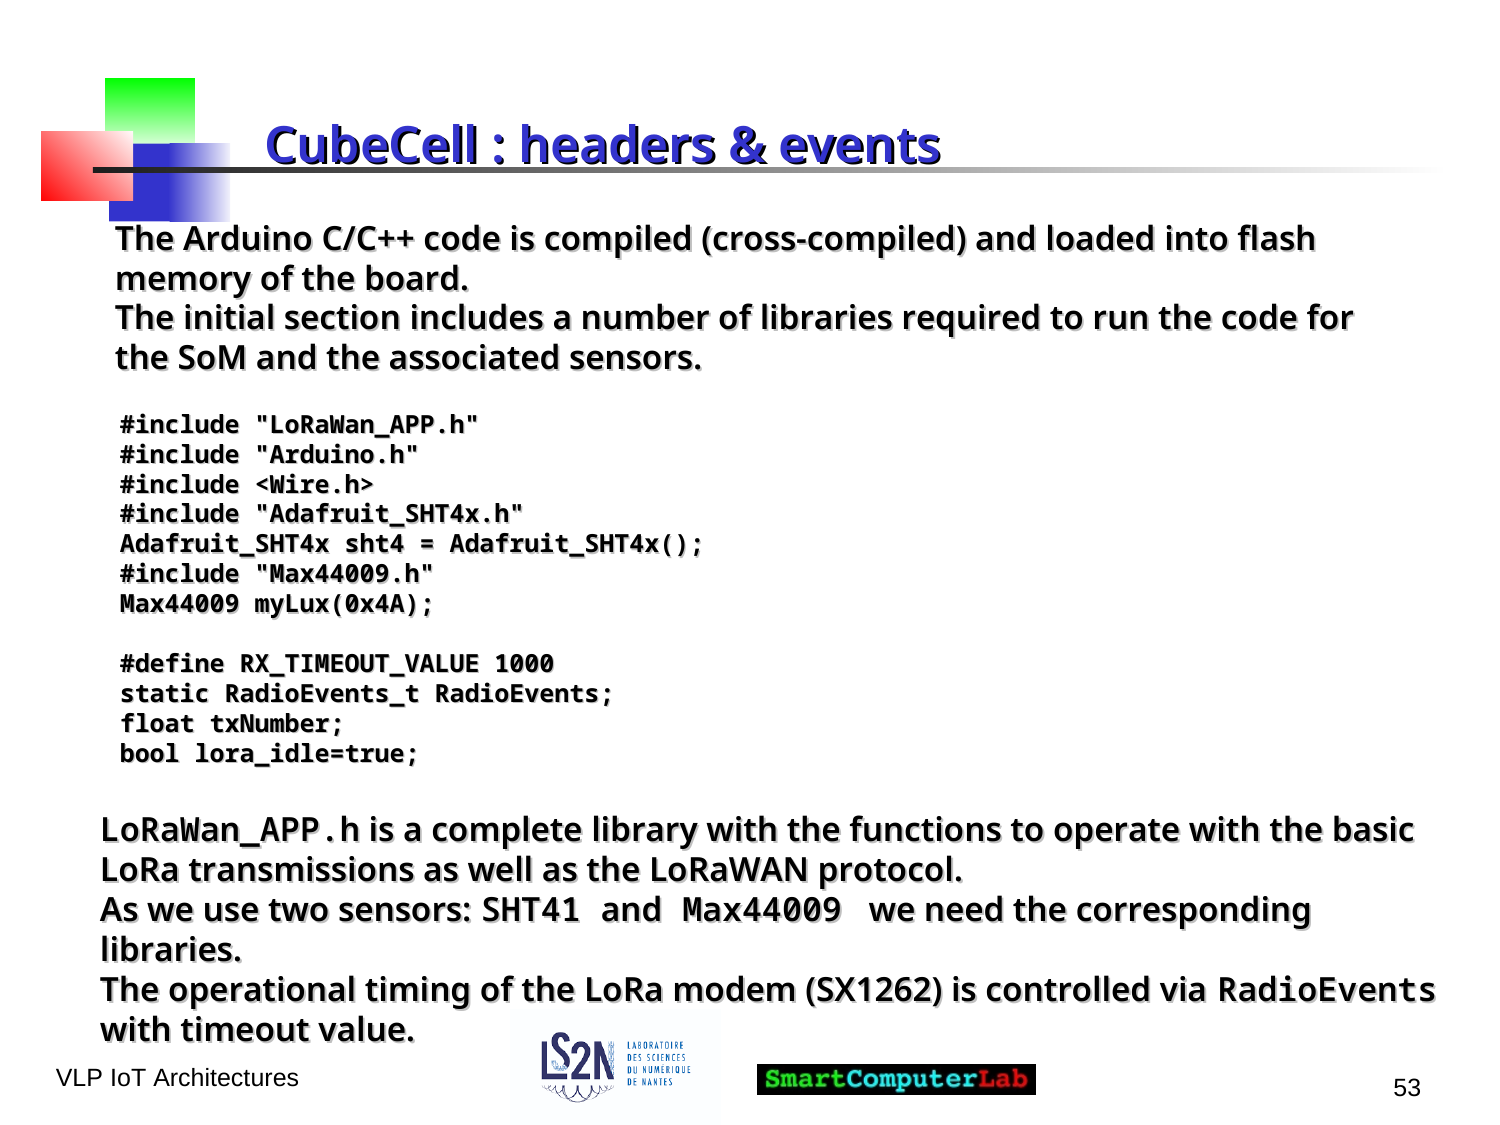

# CubeCell : headers & events
The Arduino C/C++ code is compiled (cross-compiled) and loaded into flash memory of the board.
The initial section includes a number of libraries required to run the code for the SoM and the associated sensors.
#include "LoRaWan_APP.h"
#include "Arduino.h"
#include <Wire.h>
#include "Adafruit_SHT4x.h"
Adafruit_SHT4x sht4 = Adafruit_SHT4x();
#include "Max44009.h"
Max44009 myLux(0x4A);
#define RX_TIMEOUT_VALUE 1000
static RadioEvents_t RadioEvents;
float txNumber;
bool lora_idle=true;
LoRaWan_APP.h is a complete library with the functions to operate with the basic LoRa transmissions as well as the LoRaWAN protocol.
As we use two sensors: SHT41 and Max44009 we need the corresponding libraries.
The operational timing of the LoRa modem (SX1262) is controlled via RadioEvents with timeout value.
53